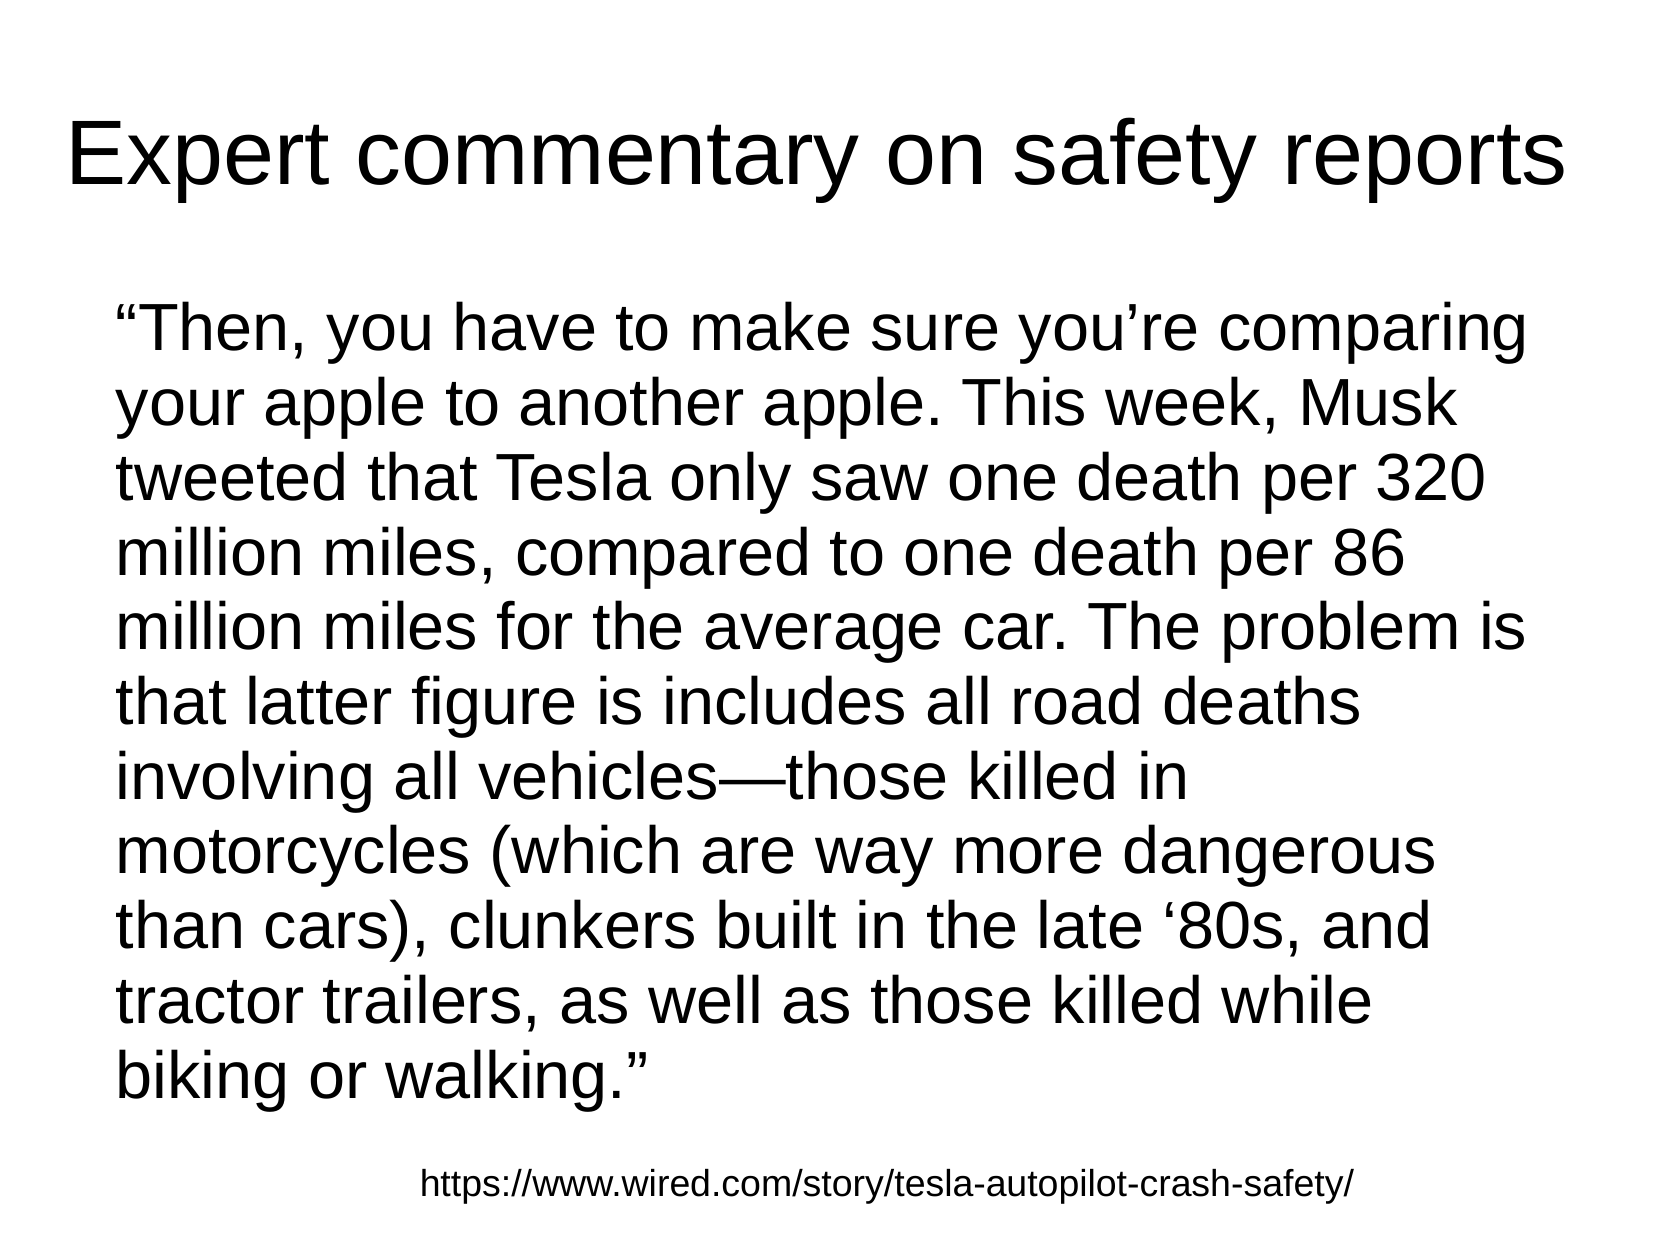

# Expert commentary on safety reports
“Then, you have to make sure you’re comparing your apple to another apple. This week, Musk tweeted that Tesla only saw one death per 320 million miles, compared to one death per 86 million miles for the average car. The problem is that latter figure is includes all road deaths involving all vehicles—those killed in motorcycles (which are way more dangerous than cars), clunkers built in the late ‘80s, and tractor trailers, as well as those killed while biking or walking.”
https://www.wired.com/story/tesla-autopilot-crash-safety/